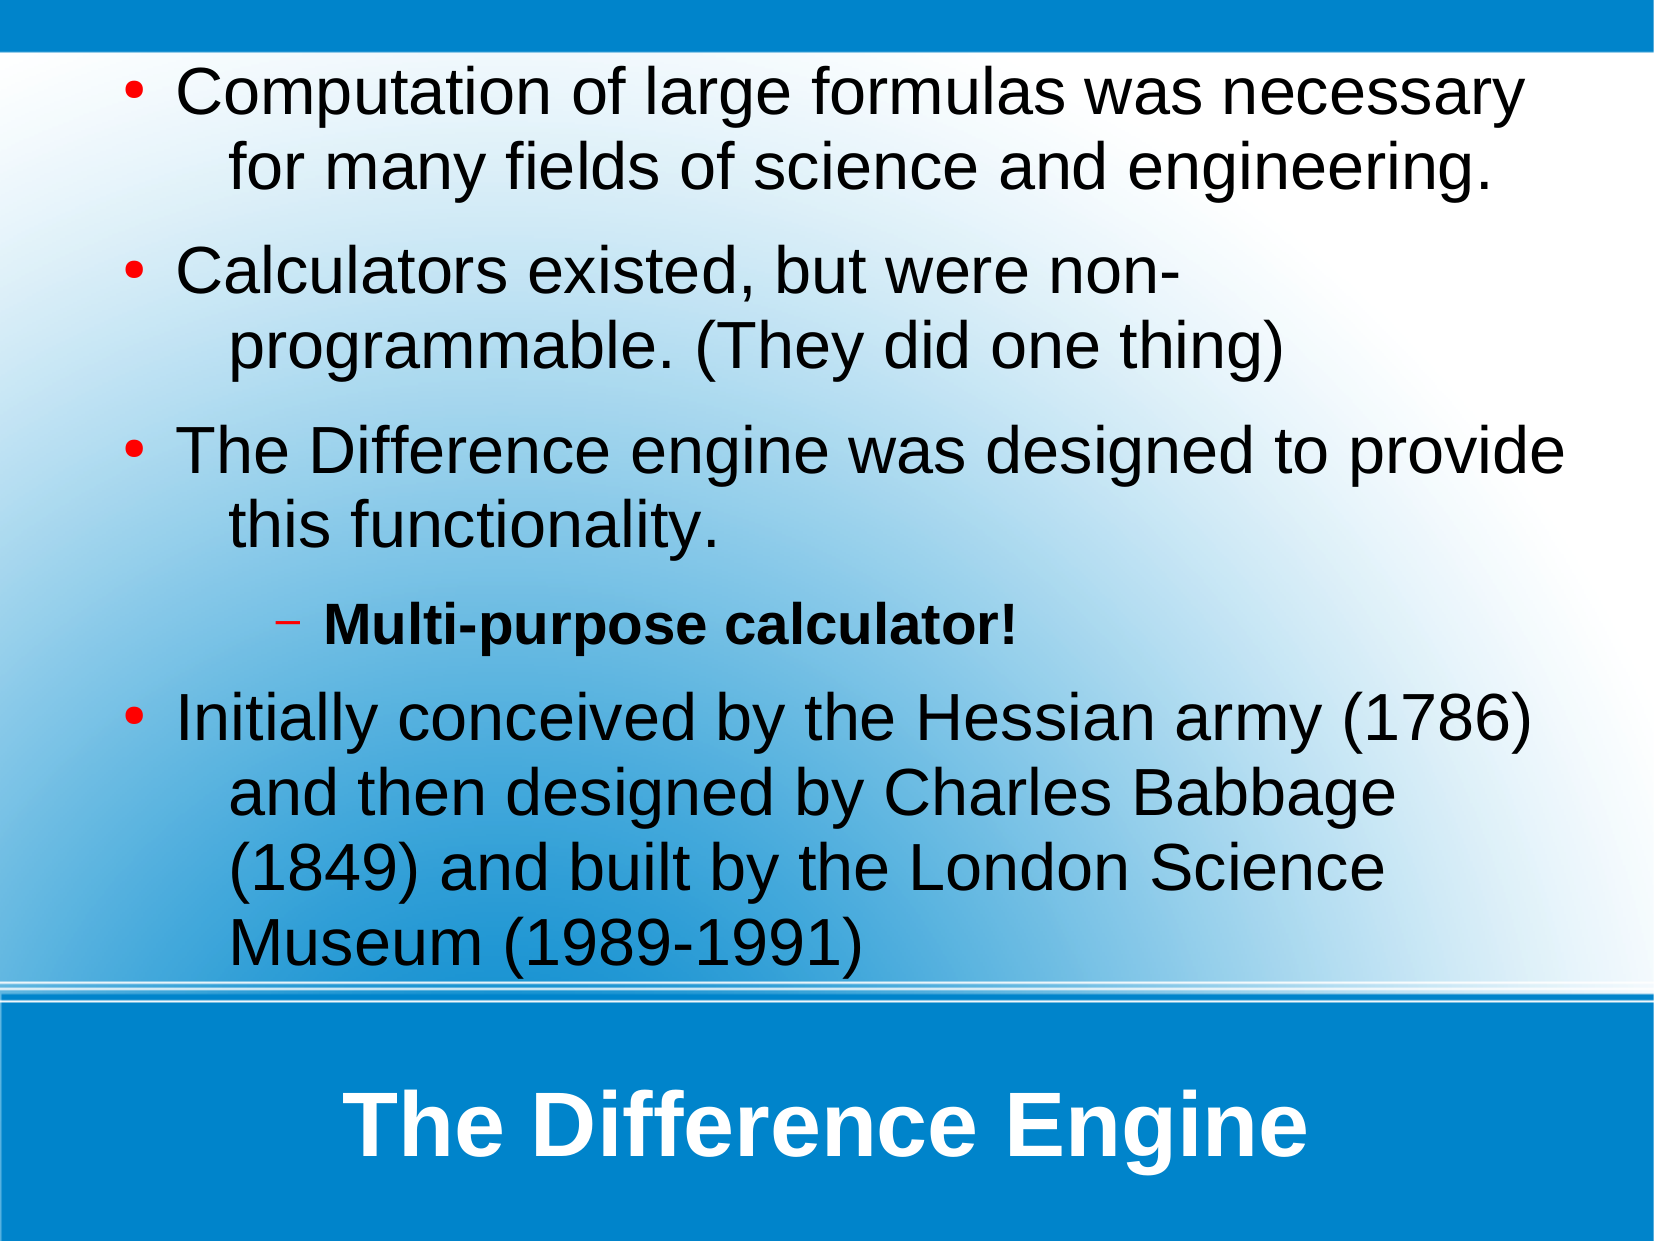

Computation of large formulas was necessary for many fields of science and engineering.
Calculators existed, but were non-programmable. (They did one thing)
The Difference engine was designed to provide this functionality.
Multi-purpose calculator!
Initially conceived by the Hessian army (1786) and then designed by Charles Babbage (1849) and built by the London Science Museum (1989-1991)
# The Difference Engine